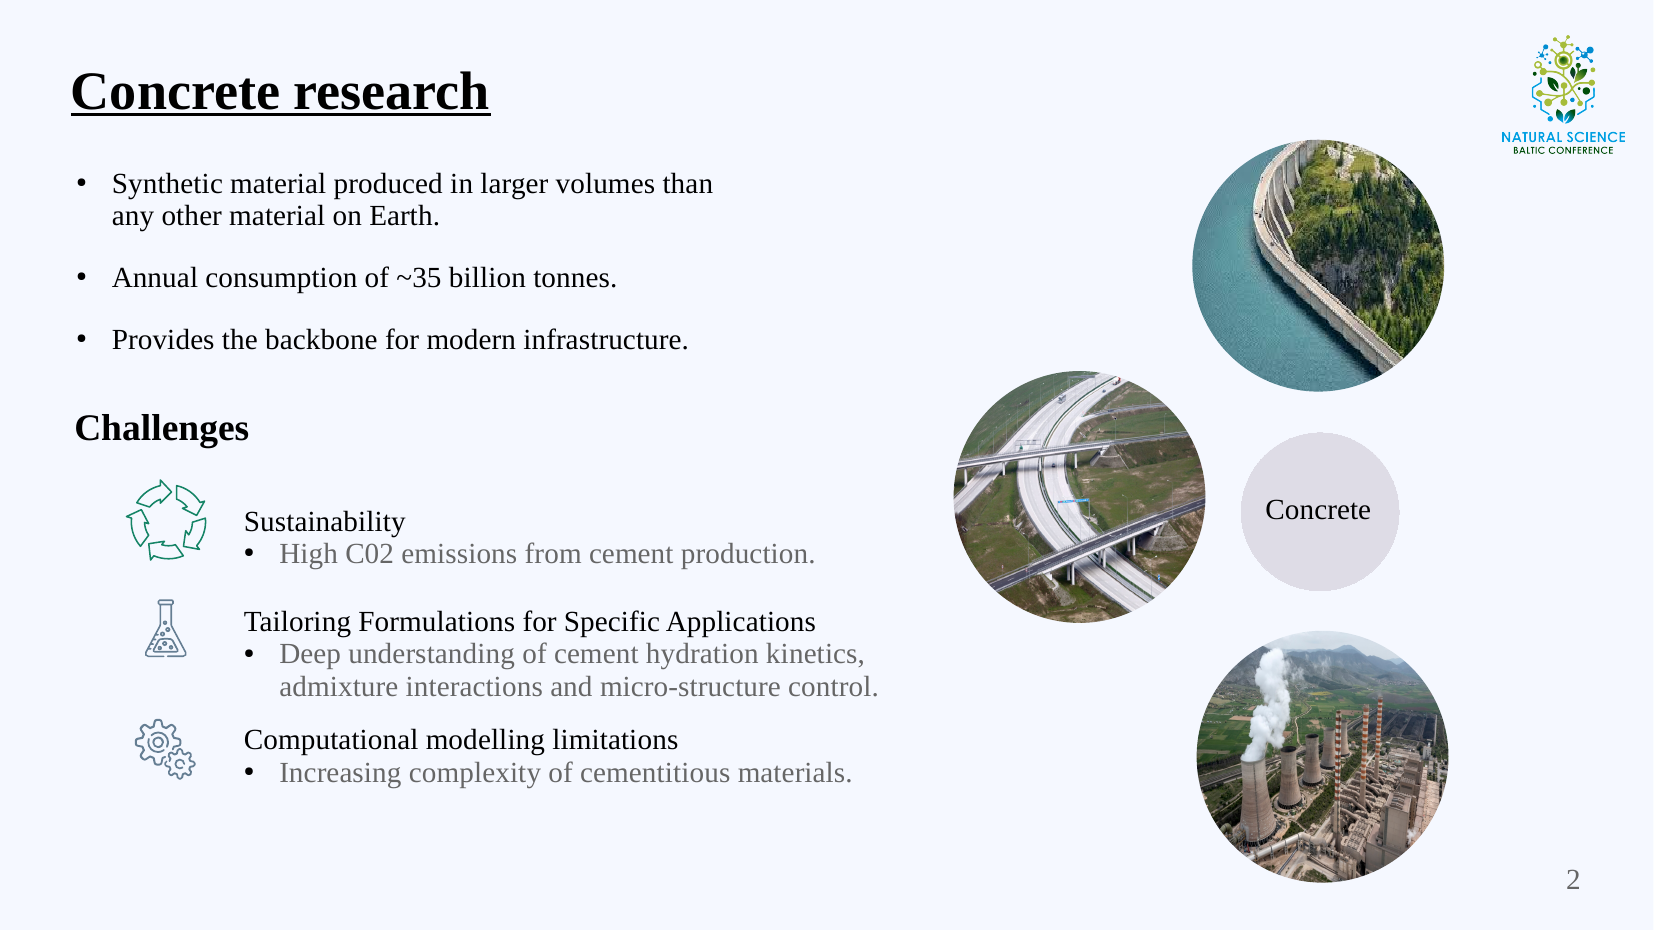

# Concrete research
Synthetic material produced in larger volumes than any other material on Earth.
Annual consumption of ~35 billion tonnes.
Provides the backbone for modern infrastructure.
Challenges
Concrete
Sustainability
High C02 emissions from cement production.
Tailoring Formulations for Specific Applications
Deep understanding of cement hydration kinetics, admixture interactions and micro-structure control.
Computational modelling limitations
Increasing complexity of cementitious materials.